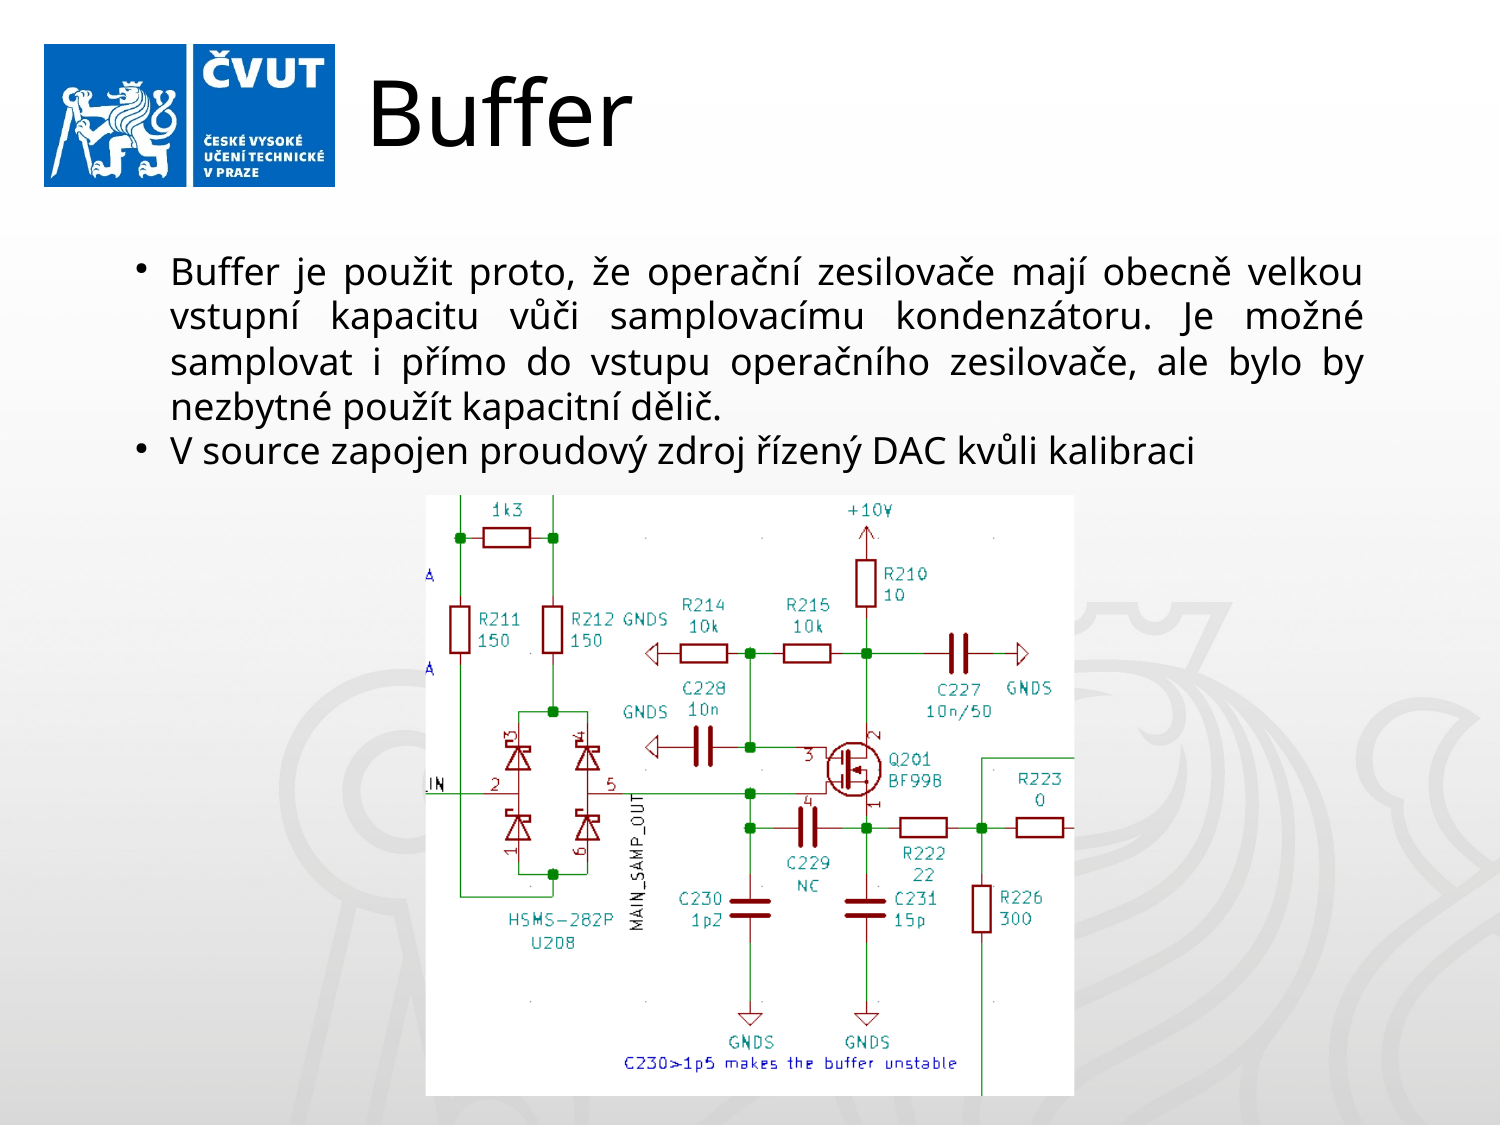

# Buffer
Buffer je použit proto, že operační zesilovače mají obecně velkou vstupní kapacitu vůči samplovacímu kondenzátoru. Je možné samplovat i přímo do vstupu operačního zesilovače, ale bylo by nezbytné použít kapacitní dělič.
V source zapojen proudový zdroj řízený DAC kvůli kalibraci